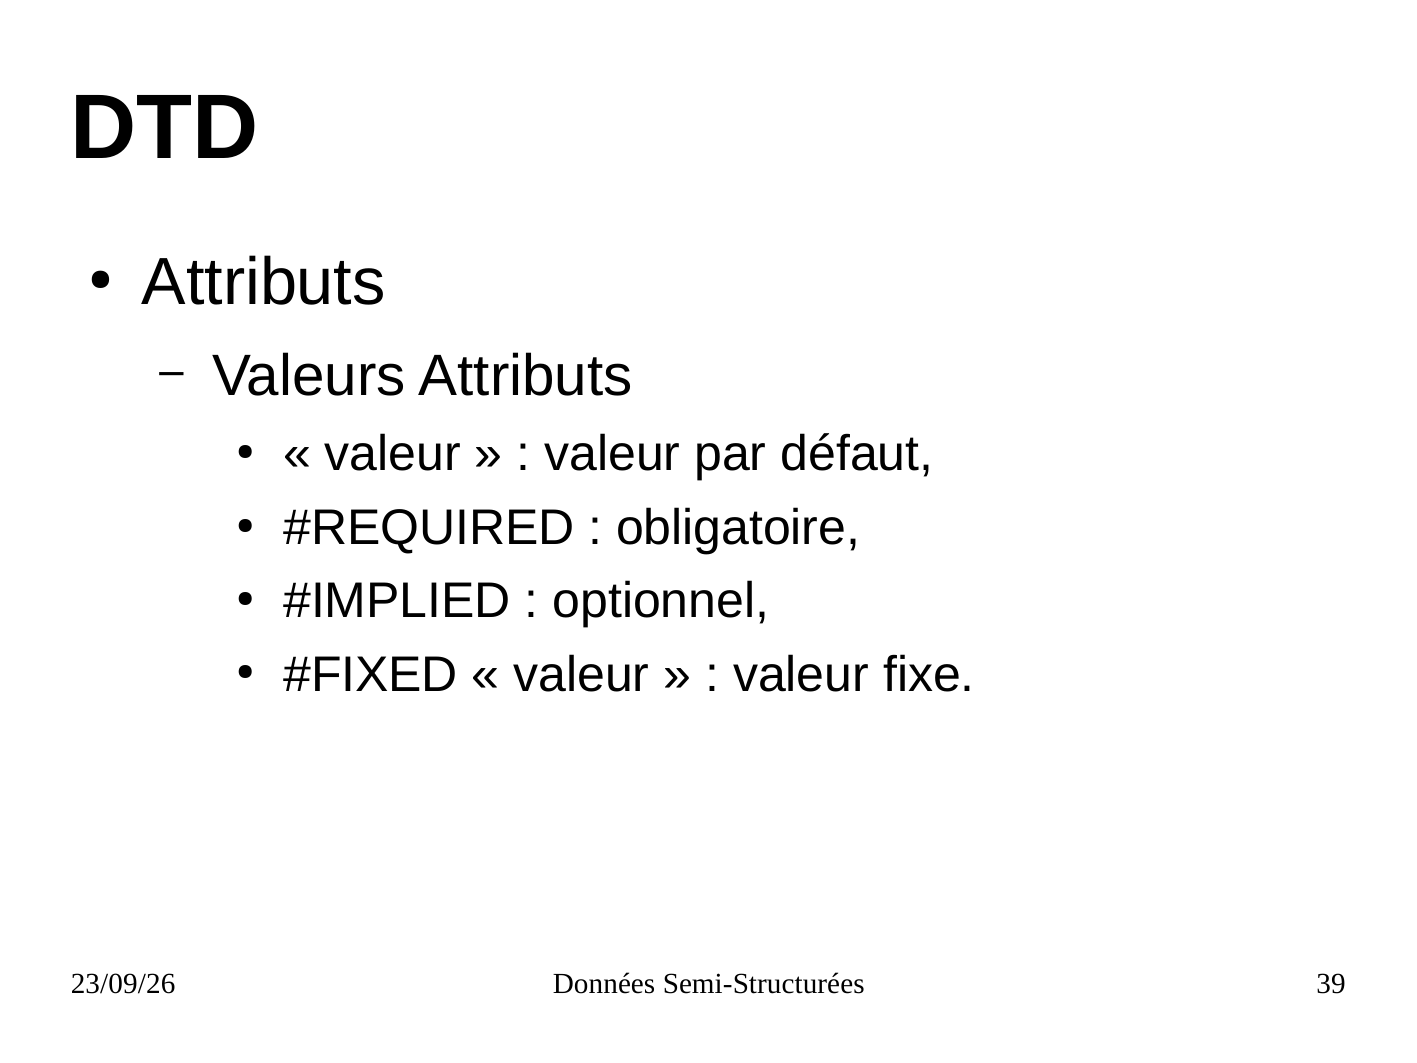

# DTD
Attributs
Valeurs Attributs
« valeur » : valeur par défaut,
#REQUIRED : obligatoire,
#IMPLIED : optionnel,
#FIXED « valeur » : valeur fixe.
Données Semi-Structurées
39